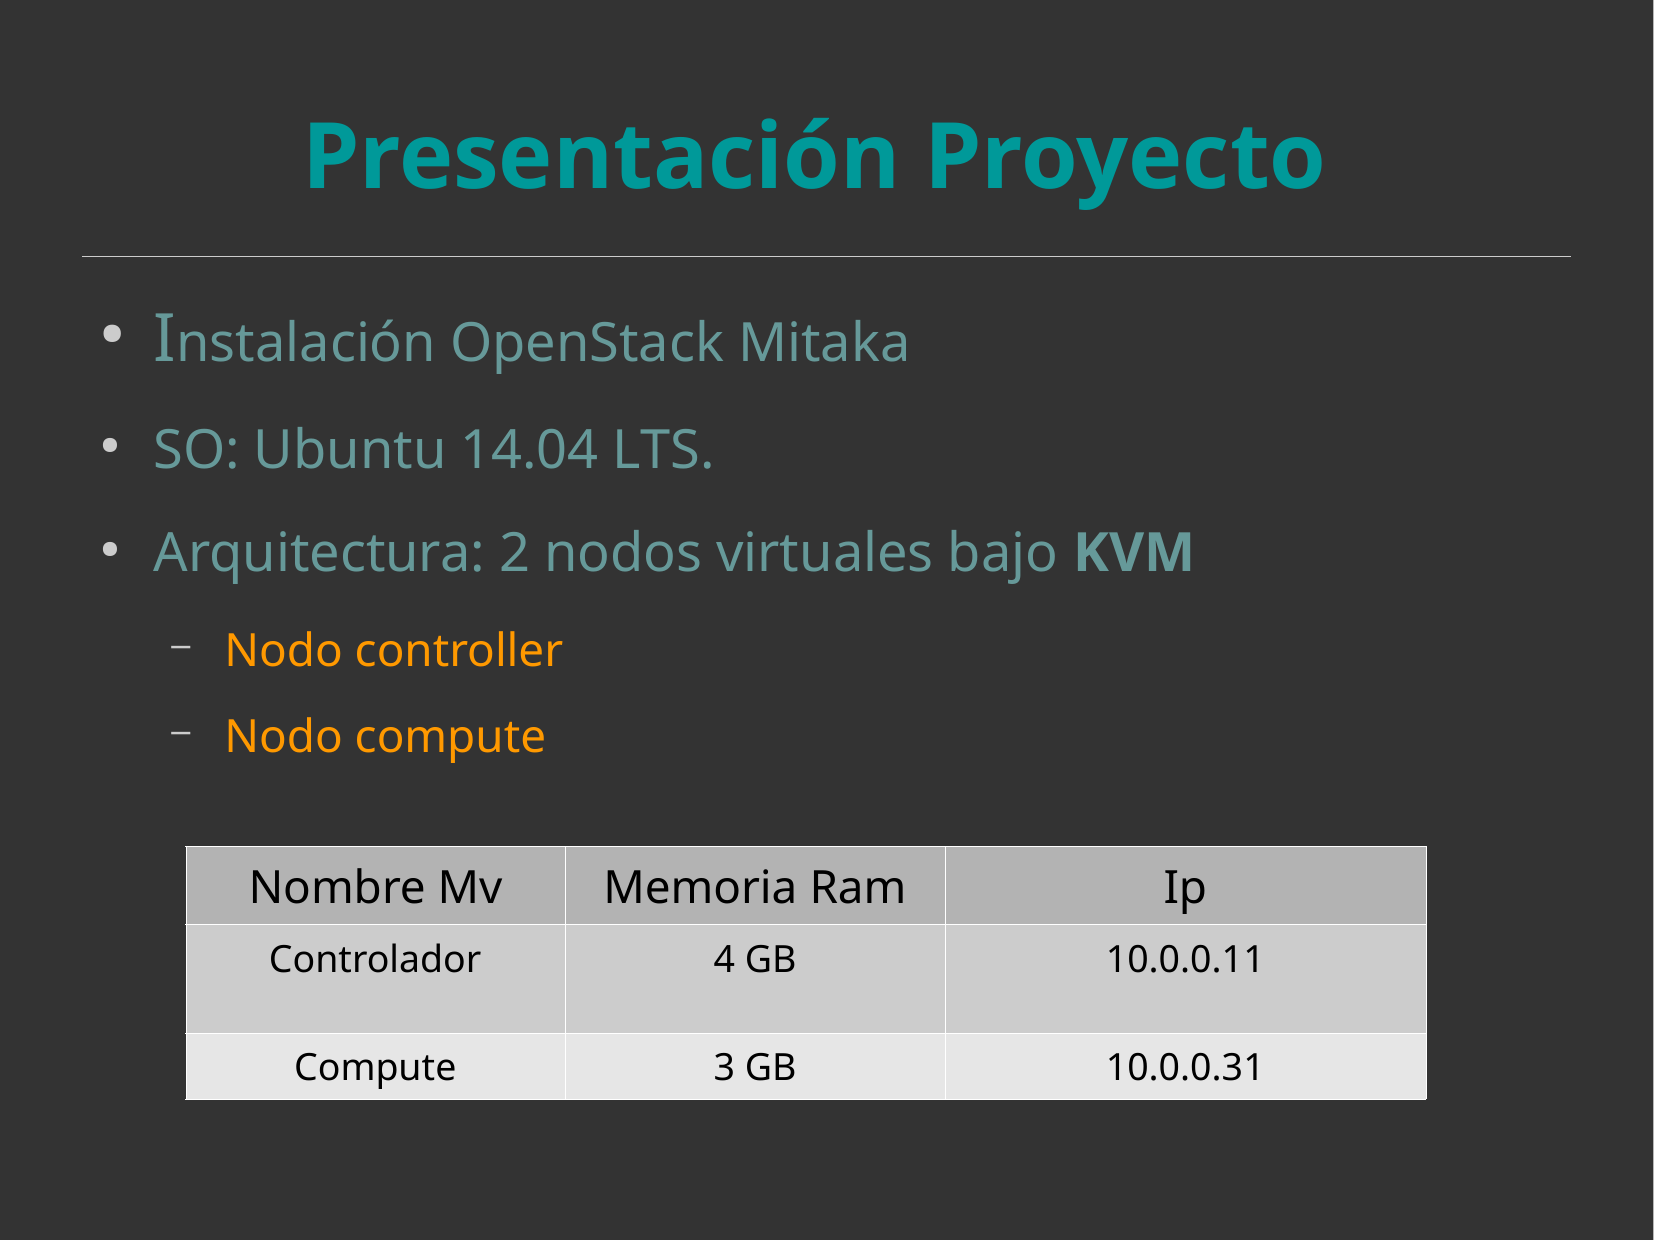

# Presentación Proyecto
Instalación OpenStack Mitaka
SO: Ubuntu 14.04 LTS.
Arquitectura: 2 nodos virtuales bajo KVM
Nodo controller
Nodo compute
| Nombre Mv | Memoria Ram | Ip |
| --- | --- | --- |
| Controlador | 4 GB | 10.0.0.11 |
| Compute | 3 GB | 10.0.0.31 |